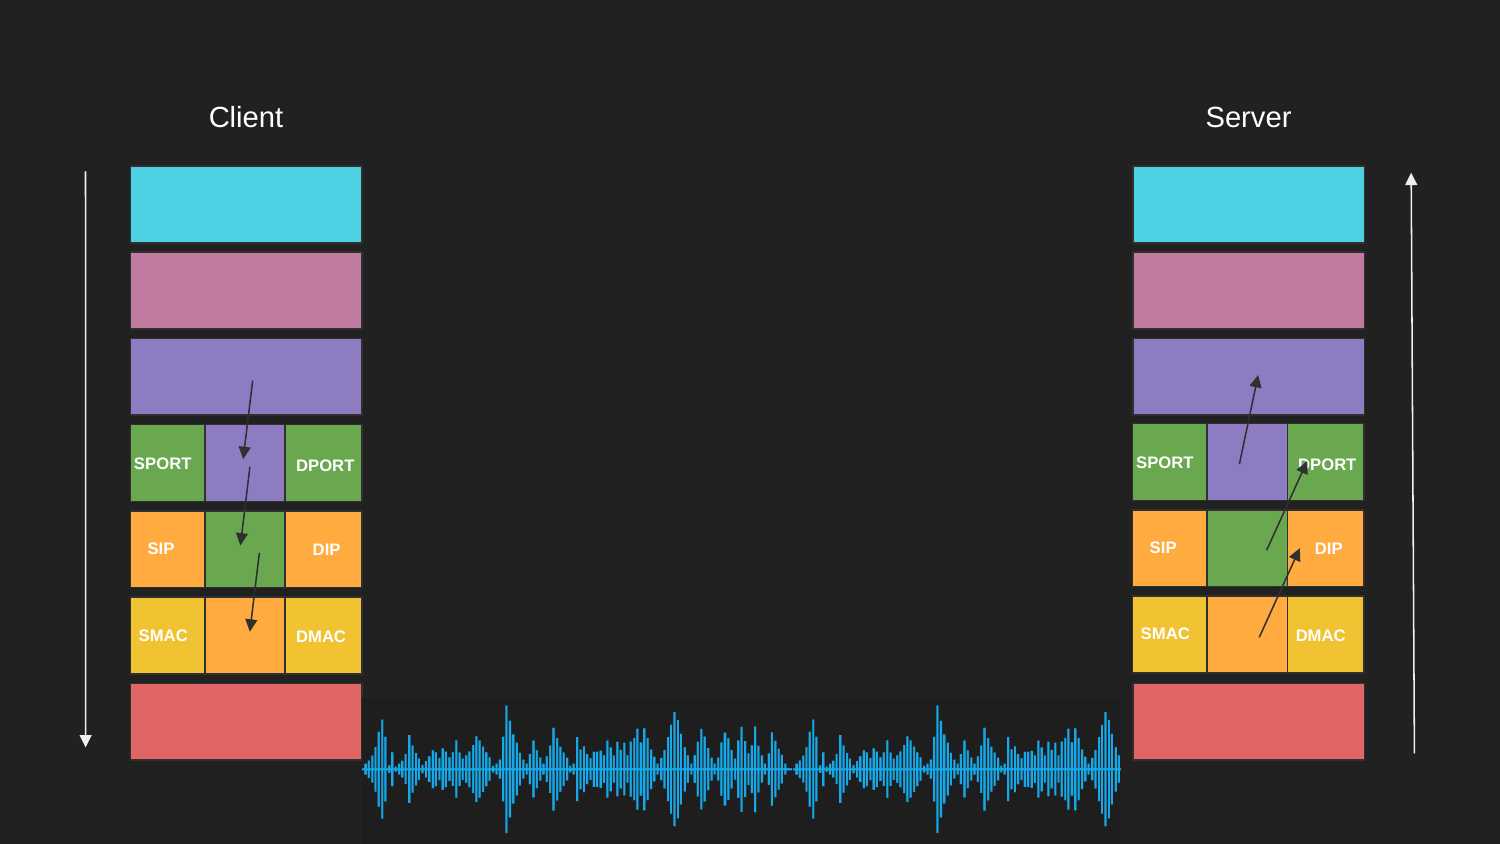

Client
Server
SPORT
SPORT
DPORT
DPORT
SIP
DIP
SIP
DIP
SMAC
SMAC
DMAC
DMAC